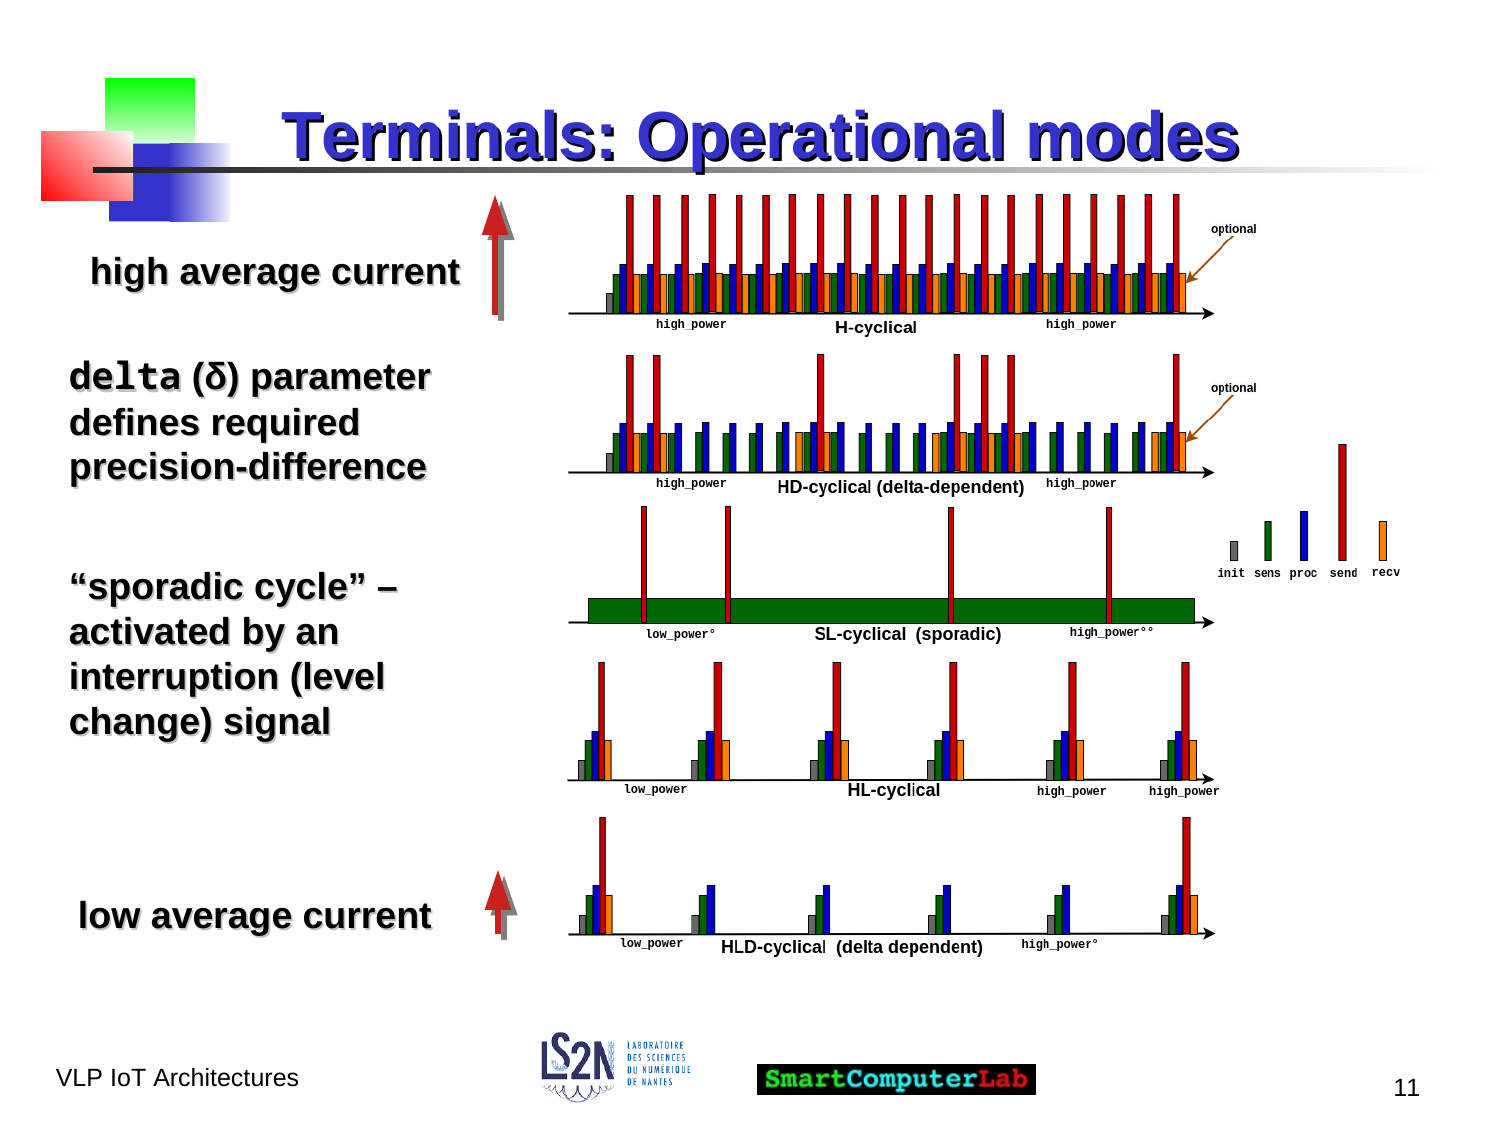

# Terminals: Operational modes
high average current
delta (δ) parameter defines required precision-difference
“sporadic cycle” – activated by an interruption (level change) signal
low average current
11